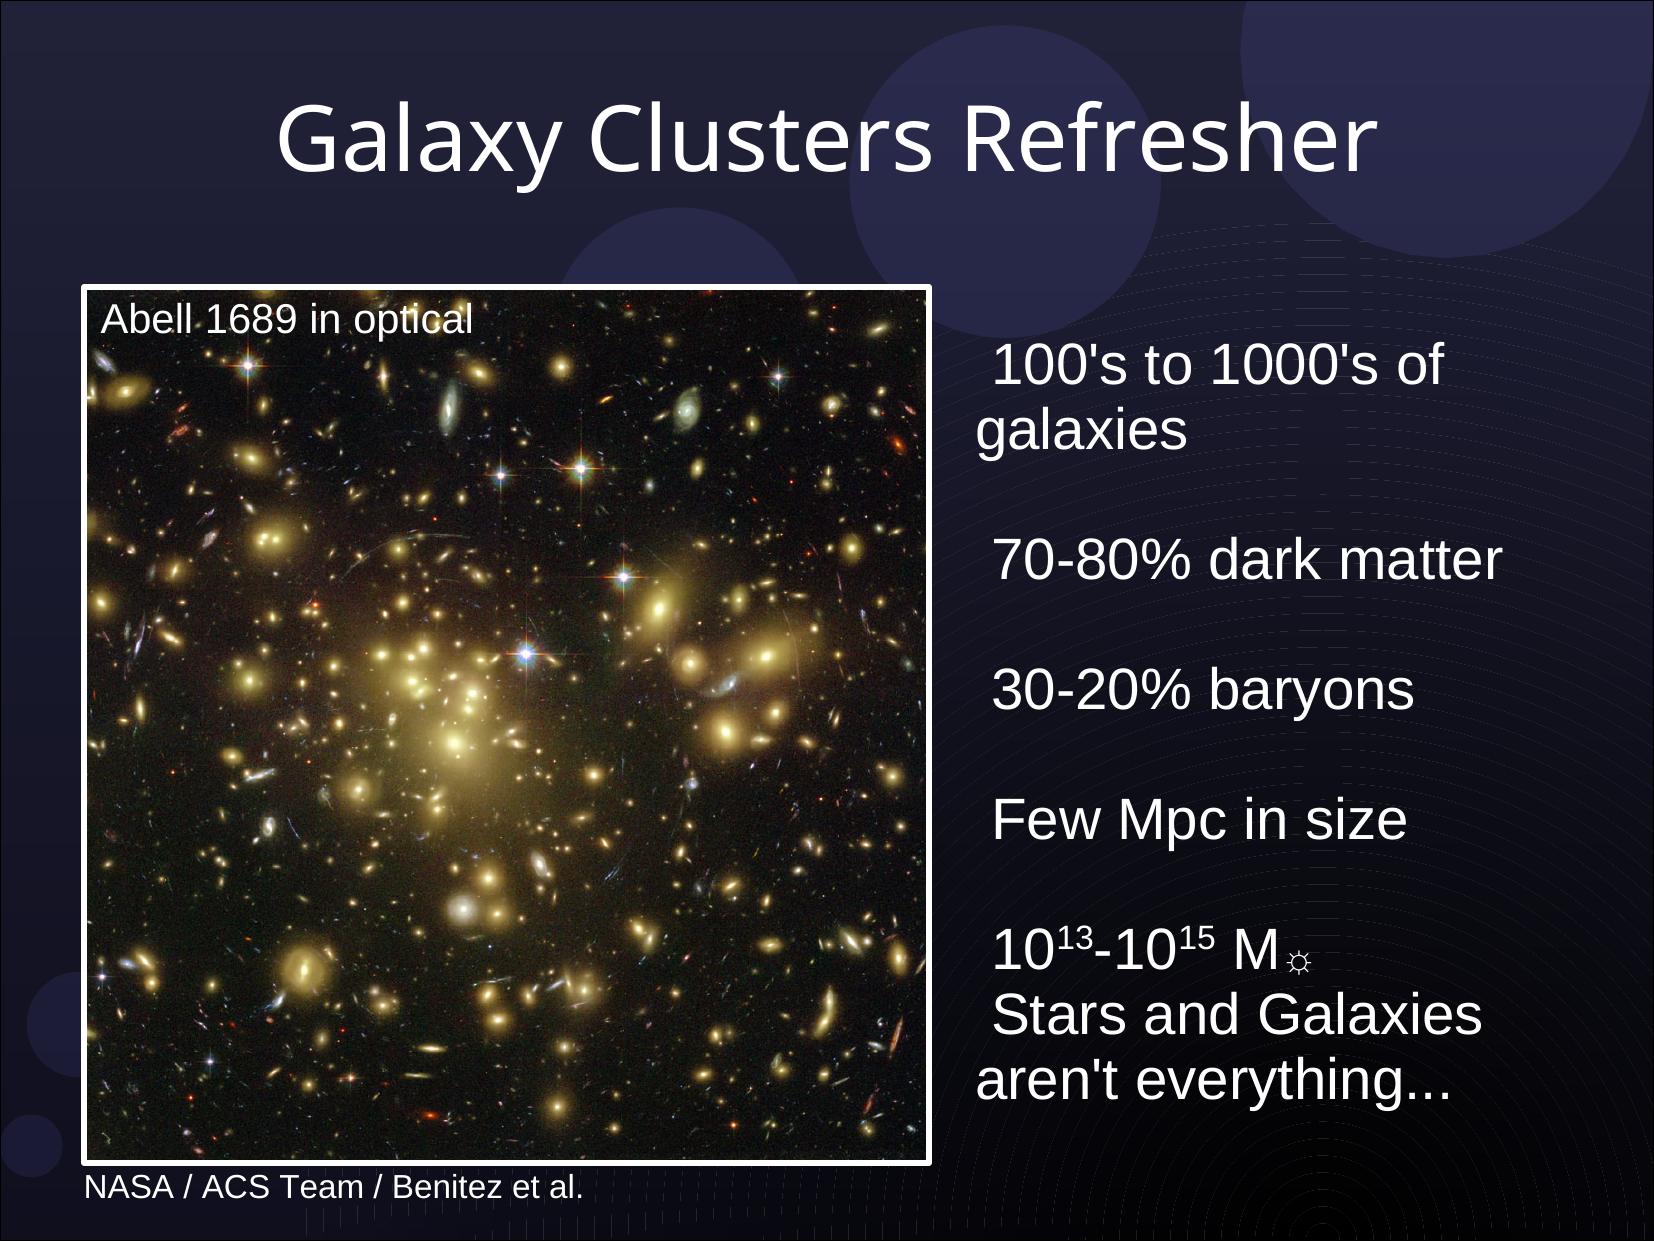

# Galaxy Clusters Refresher
Abell 1689 in optical
 100's to 1000's of galaxies
 70-80% dark matter
 30-20% baryons
 Few Mpc in size
 1013-1015 M☼
 Stars and Galaxies aren't everything...
NASA / ACS Team / Benitez et al.